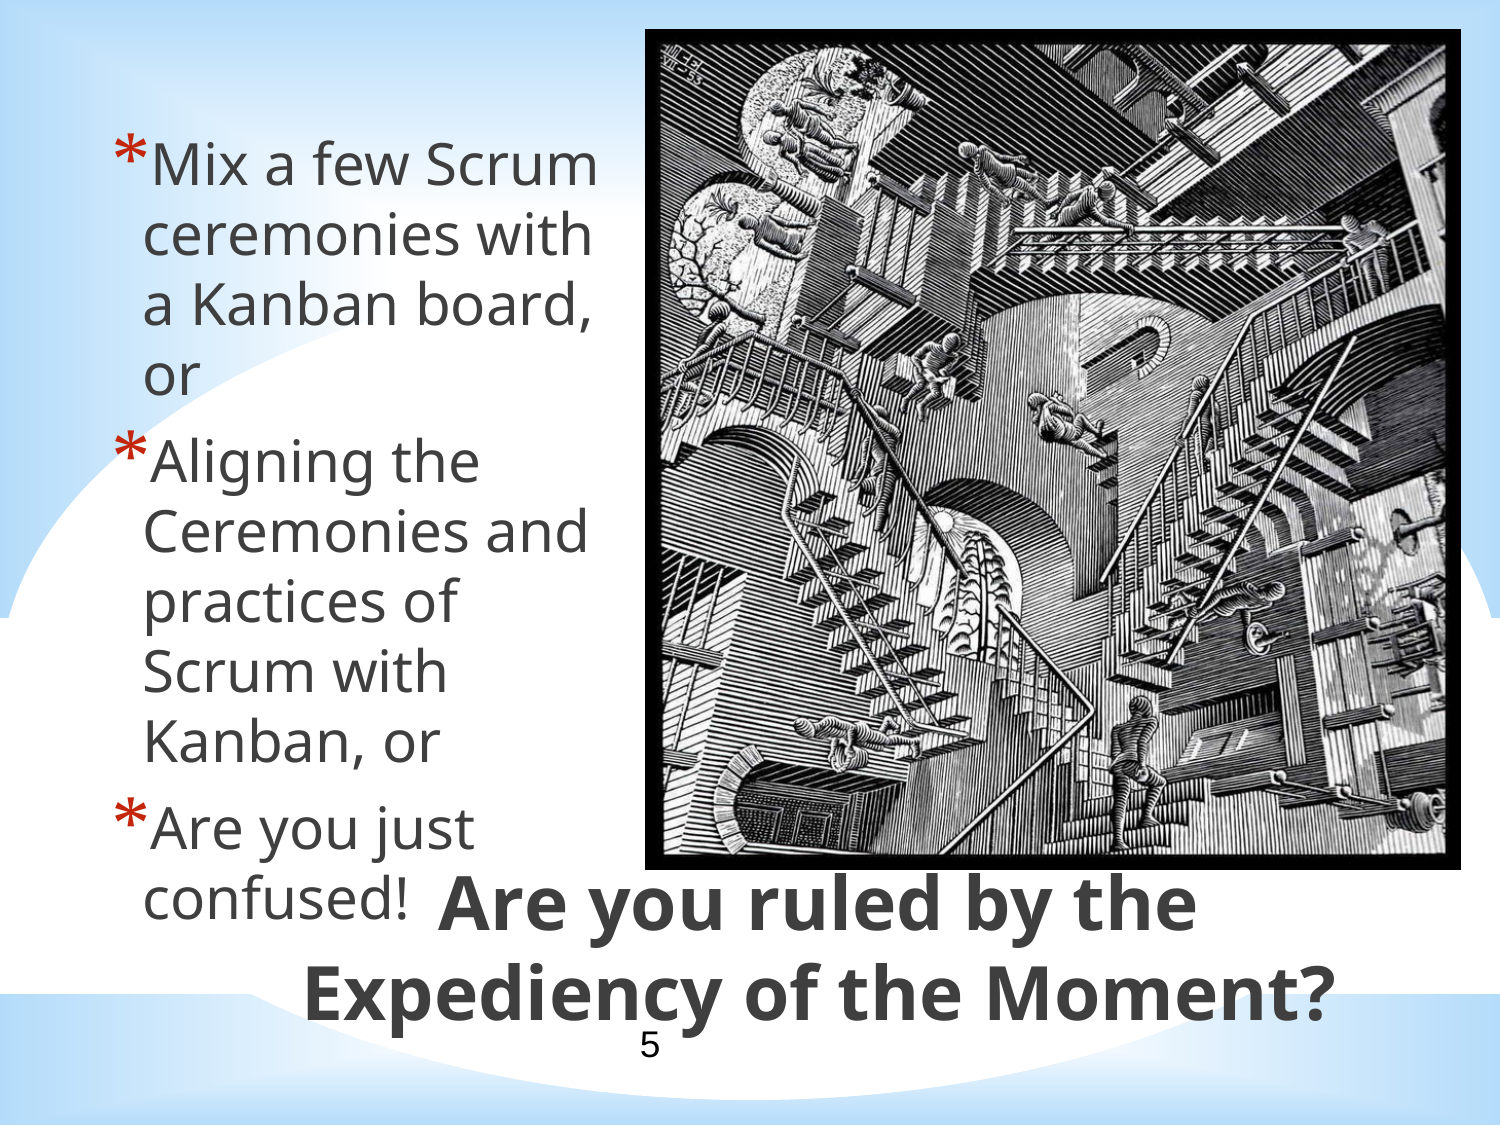

# Mix a few Scrum ceremonies with a Kanban board, or
Aligning the Ceremonies and practices of Scrum with Kanban, or
Are you just confused!
Are you ruled by the Expediency of the Moment?